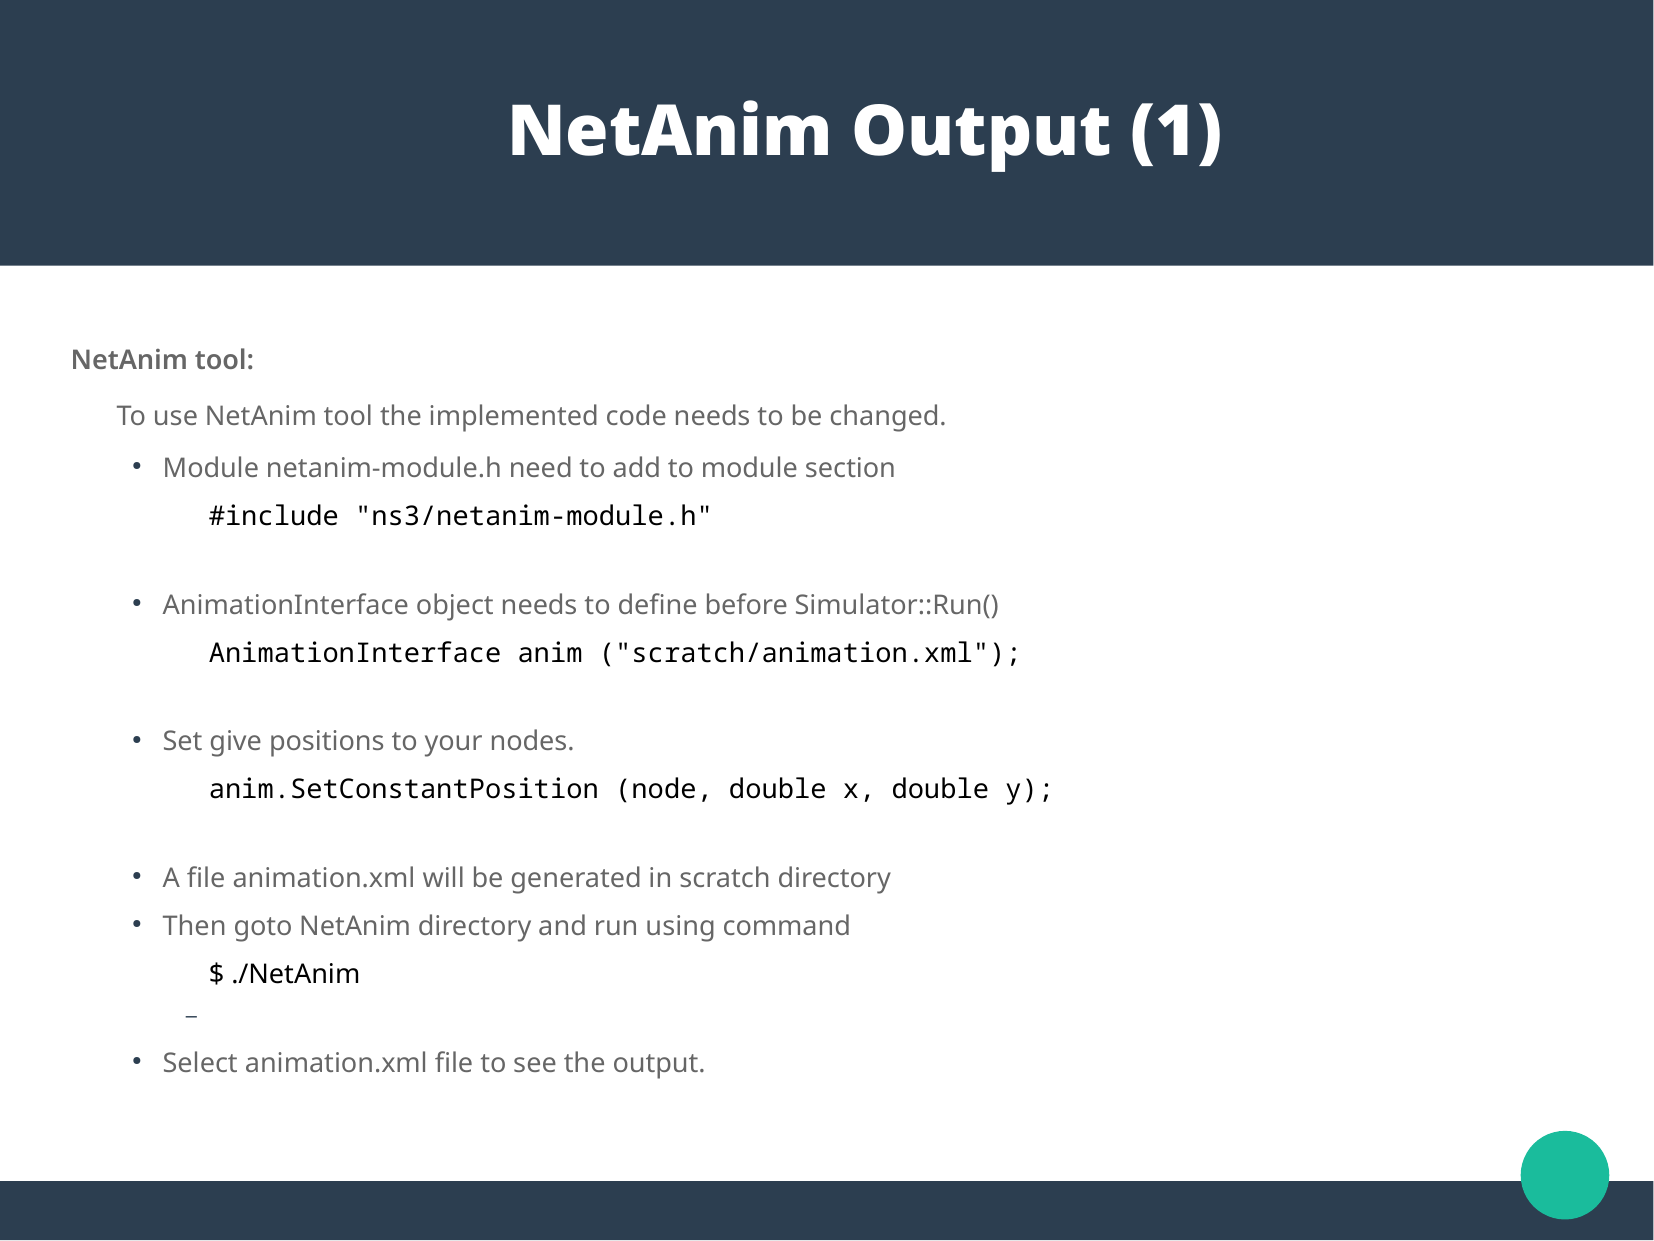

# NetAnim Output (1)
NetAnim tool:
To use NetAnim tool the implemented code needs to be changed.
Module netanim-module.h need to add to module section
#include "ns3/netanim-module.h"
AnimationInterface object needs to define before Simulator::Run()
AnimationInterface anim ("scratch/animation.xml");
Set give positions to your nodes.
anim.SetConstantPosition (node, double x, double y);
A file animation.xml will be generated in scratch directory
Then goto NetAnim directory and run using command
$ ./NetAnim
Select animation.xml file to see the output.